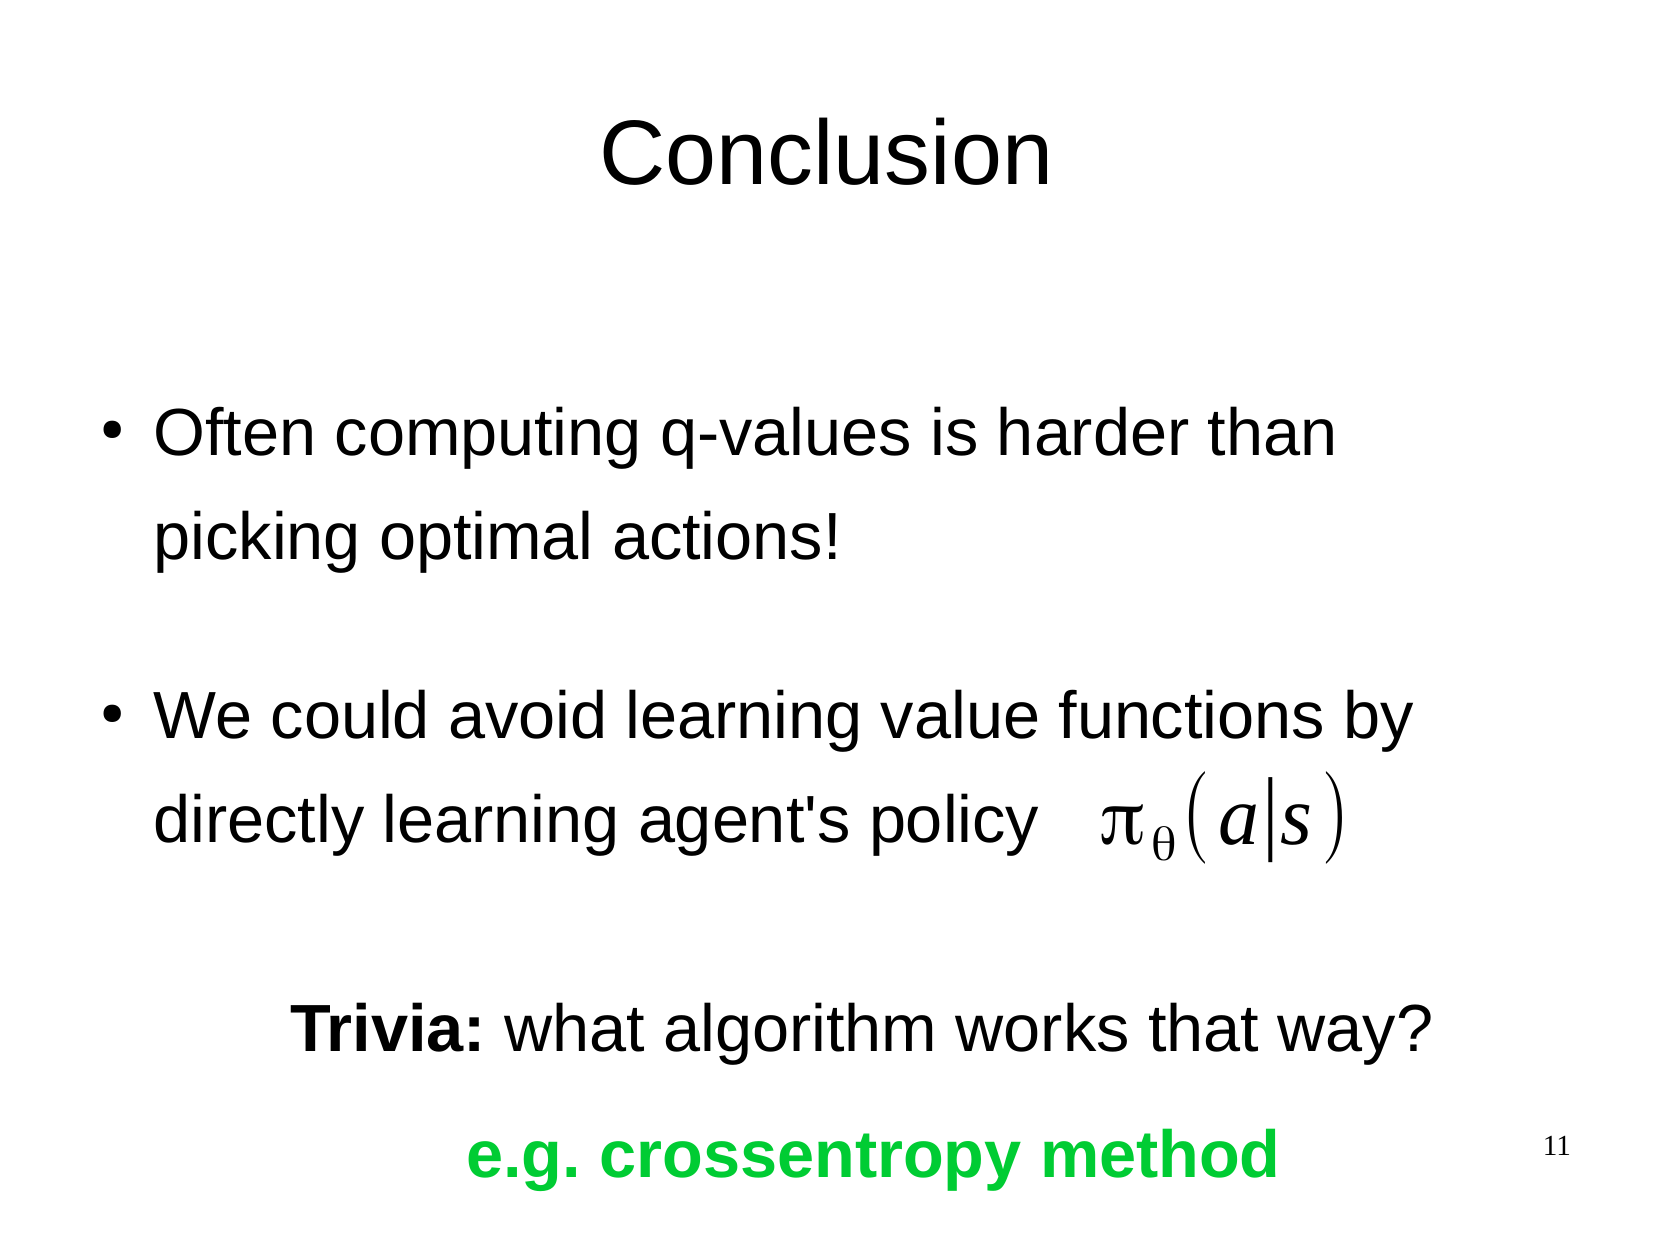

# Conclusion
Often computing q-values is harder than
picking optimal actions!
We could avoid learning value functions by
directly learning agent's policy
Trivia: what algorithm works that way?
e.g. crossentropy method
11